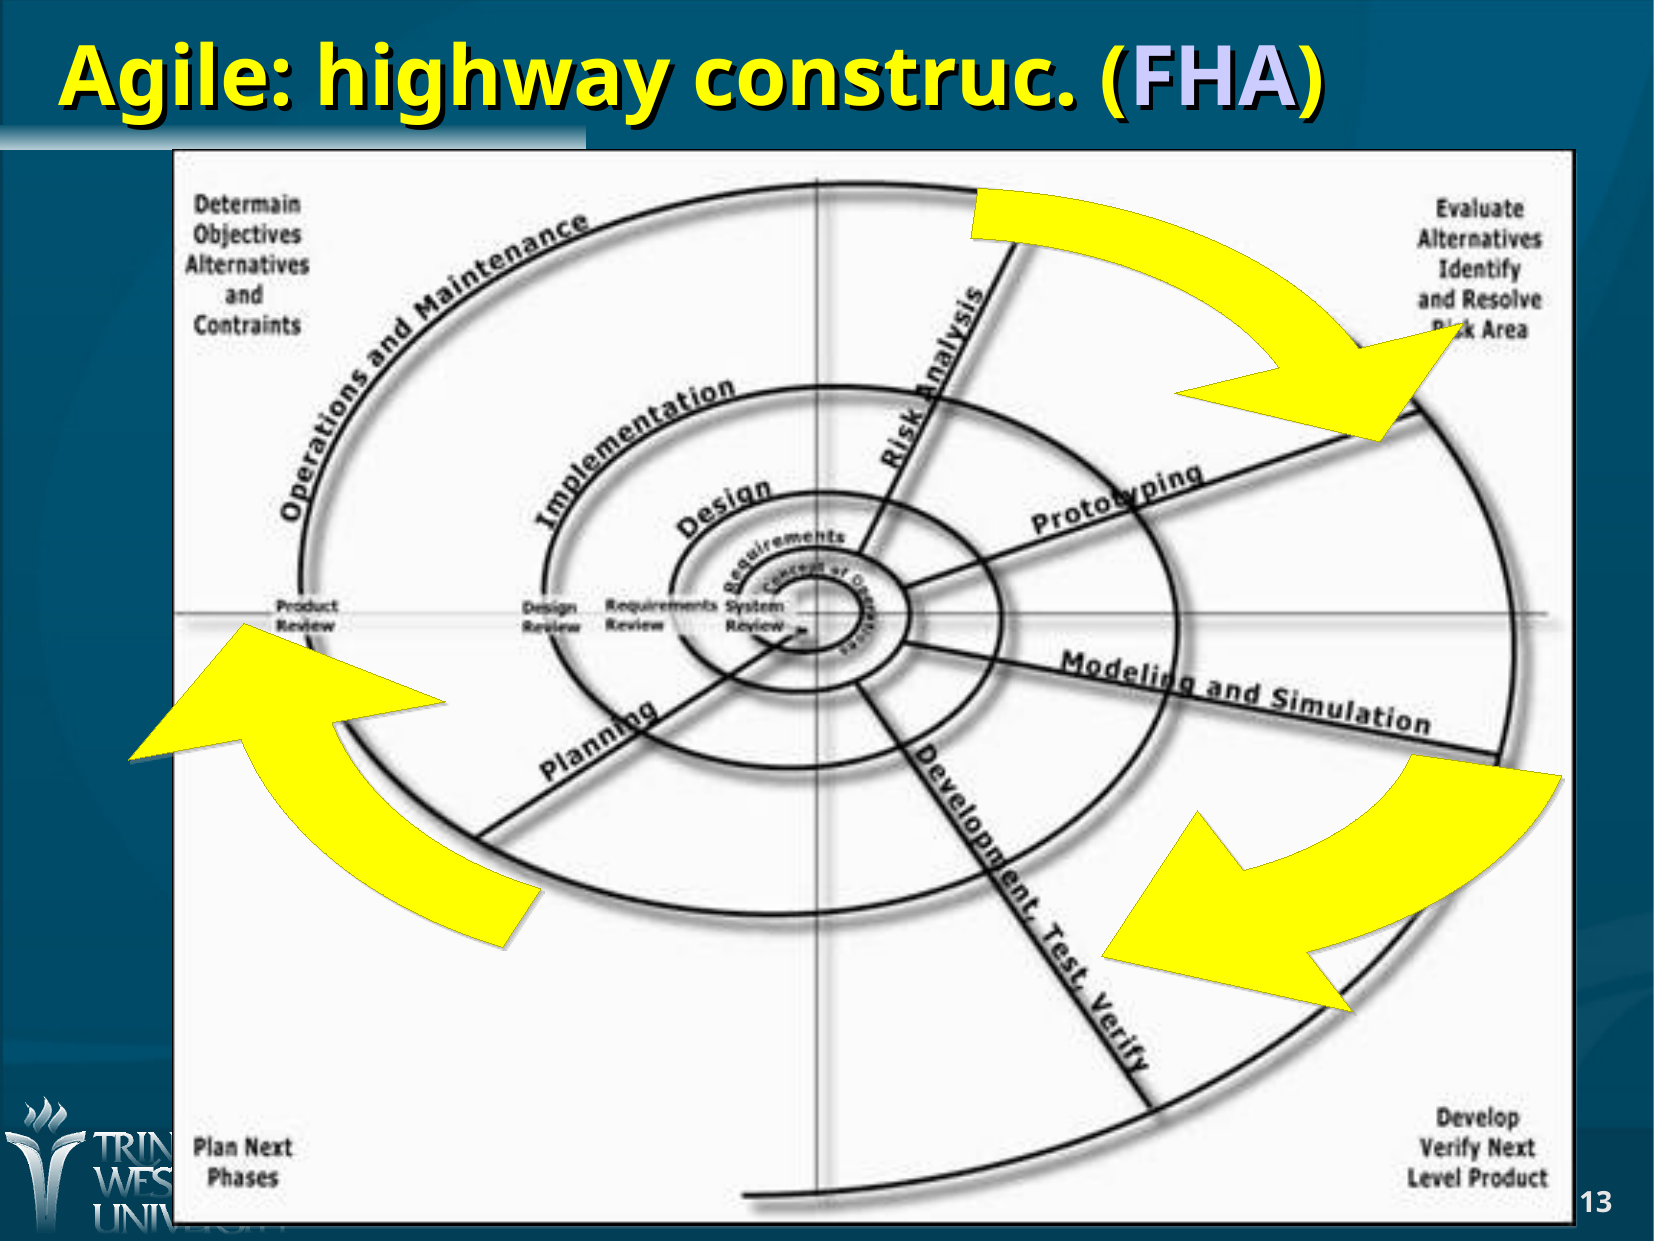

# Agile: highway construc. (FHA)
CMPT140: software development
4 Dec 2009
13